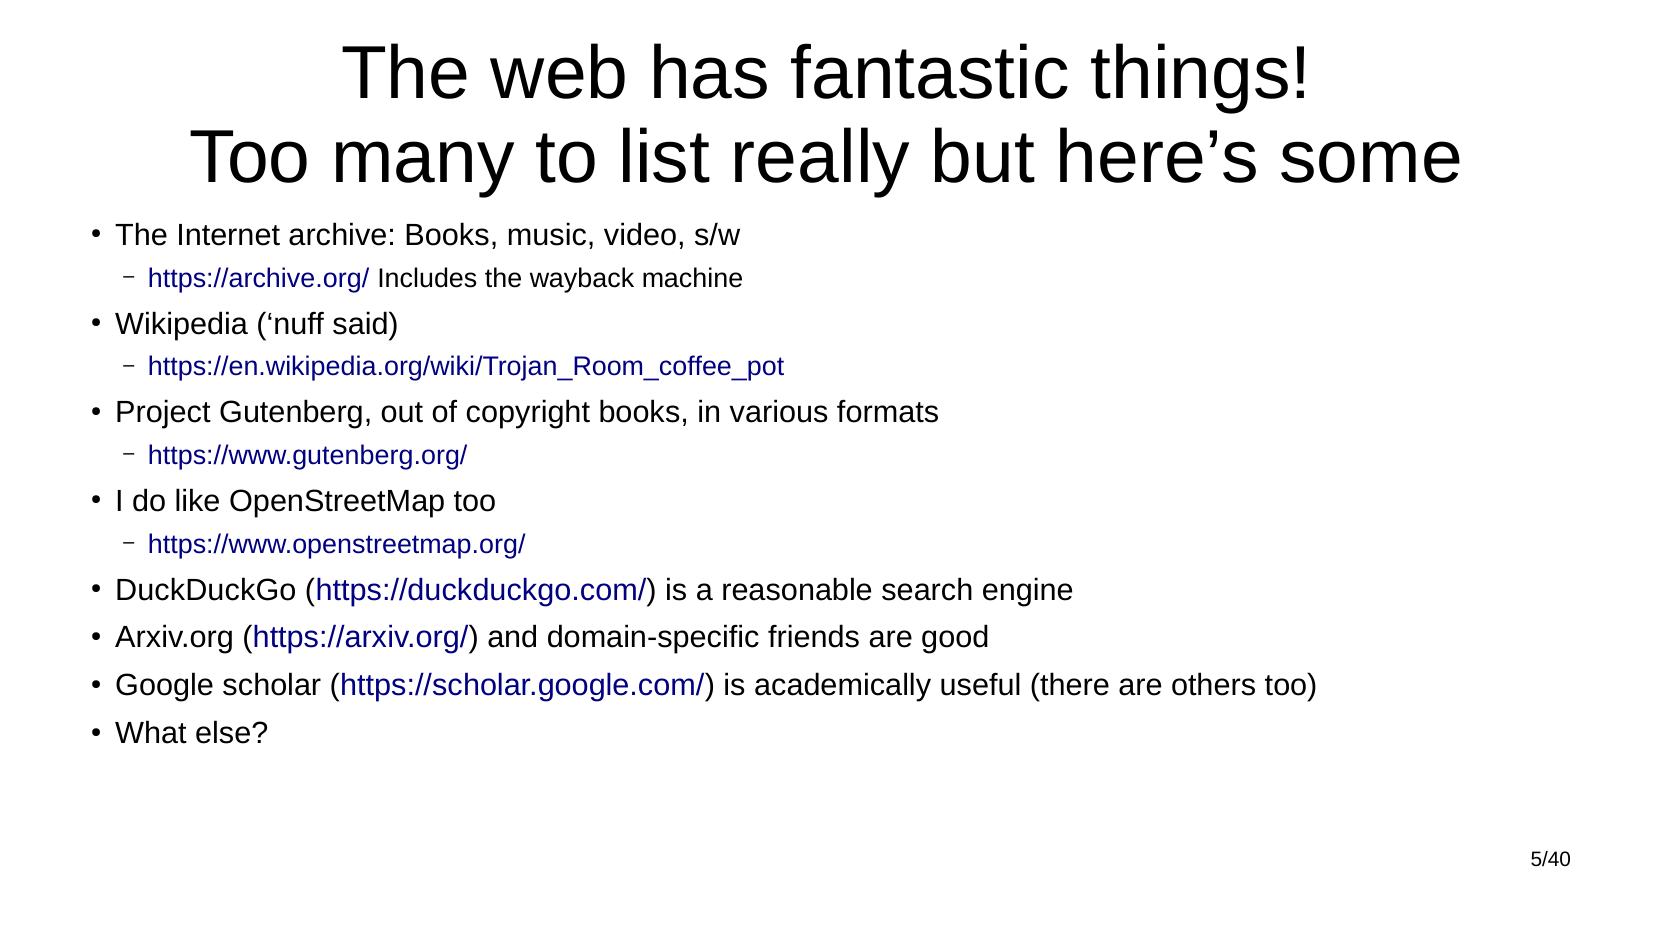

# The web has fantastic things! Too many to list really but here’s some
The Internet archive: Books, music, video, s/w
https://archive.org/ Includes the wayback machine
Wikipedia (‘nuff said)
https://en.wikipedia.org/wiki/Trojan_Room_coffee_pot
Project Gutenberg, out of copyright books, in various formats
https://www.gutenberg.org/
I do like OpenStreetMap too
https://www.openstreetmap.org/
DuckDuckGo (https://duckduckgo.com/) is a reasonable search engine
Arxiv.org (https://arxiv.org/) and domain-specific friends are good
Google scholar (https://scholar.google.com/) is academically useful (there are others too)
What else?
5